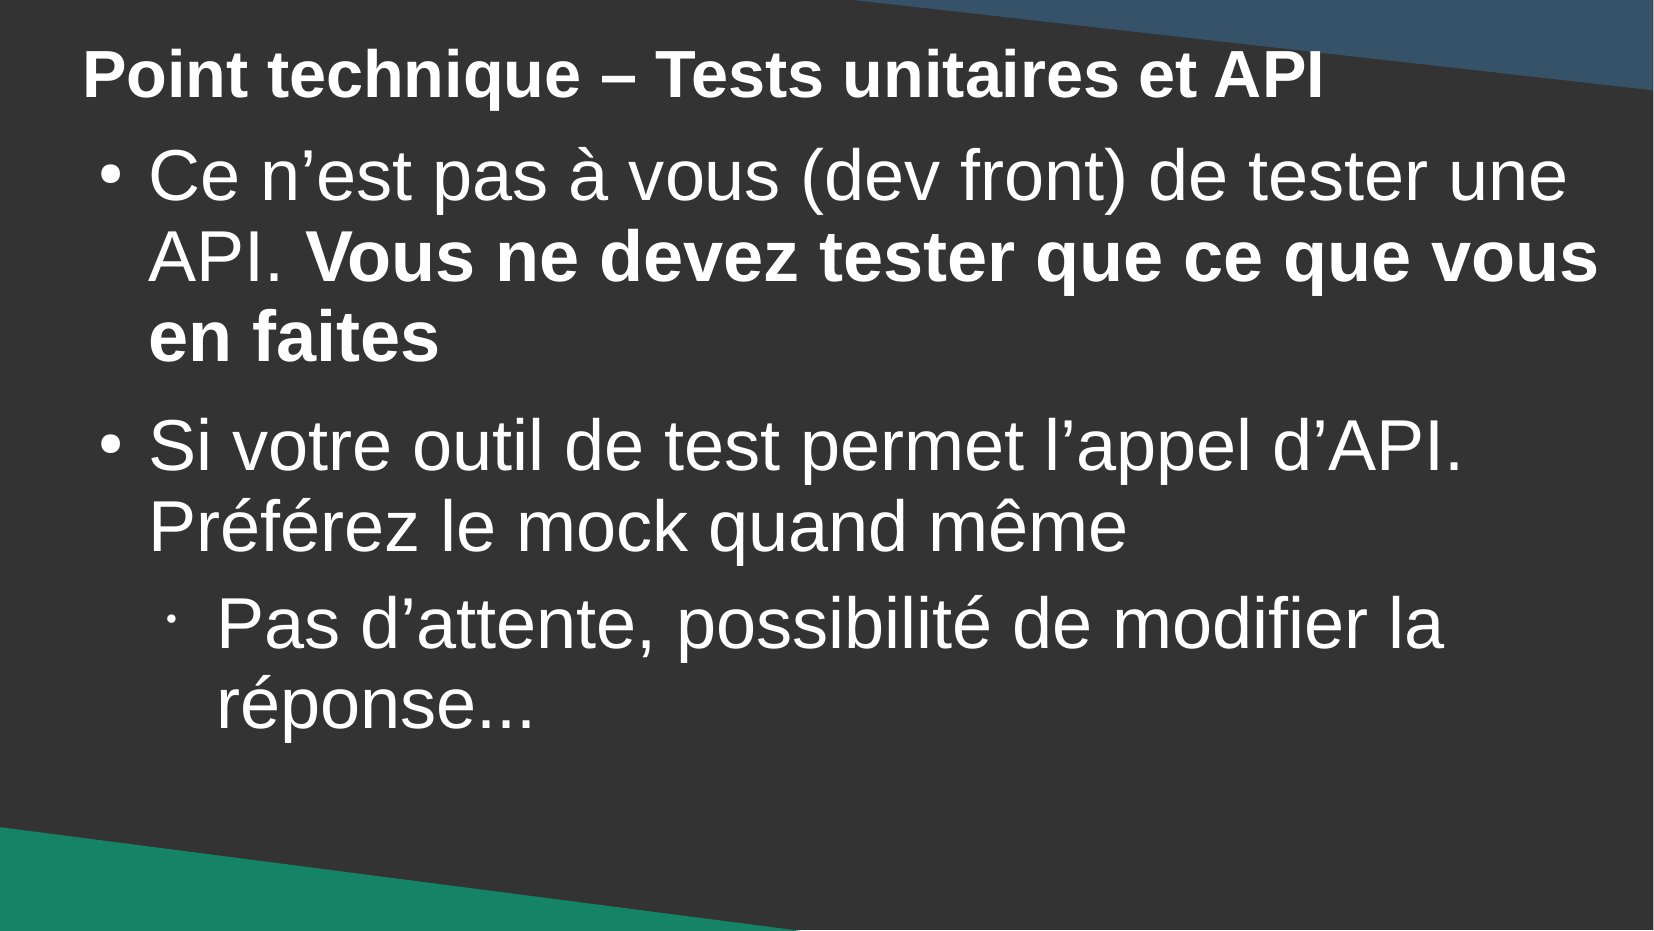

# Point technique – Tests unitaires et API
Ce n’est pas à vous (dev front) de tester une API. Vous ne devez tester que ce que vous en faites
Si votre outil de test permet l’appel d’API. Préférez le mock quand même
Pas d’attente, possibilité de modifier la réponse...